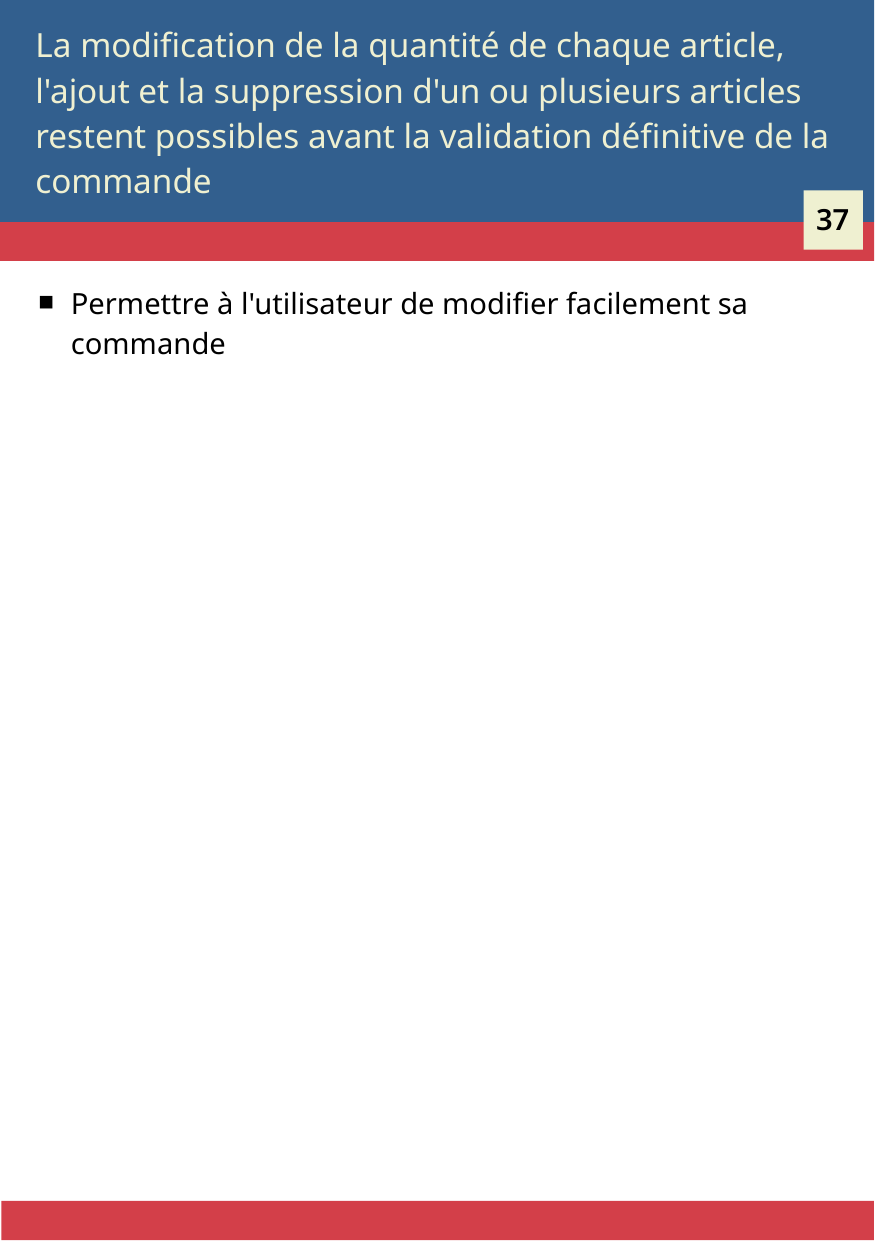

# La modification de la quantité de chaque article, l'ajout et la suppression d'un ou plusieurs articles restent possibles avant la validation définitive de la commande
37
Permettre à l'utilisateur de modifier facilement sa commande